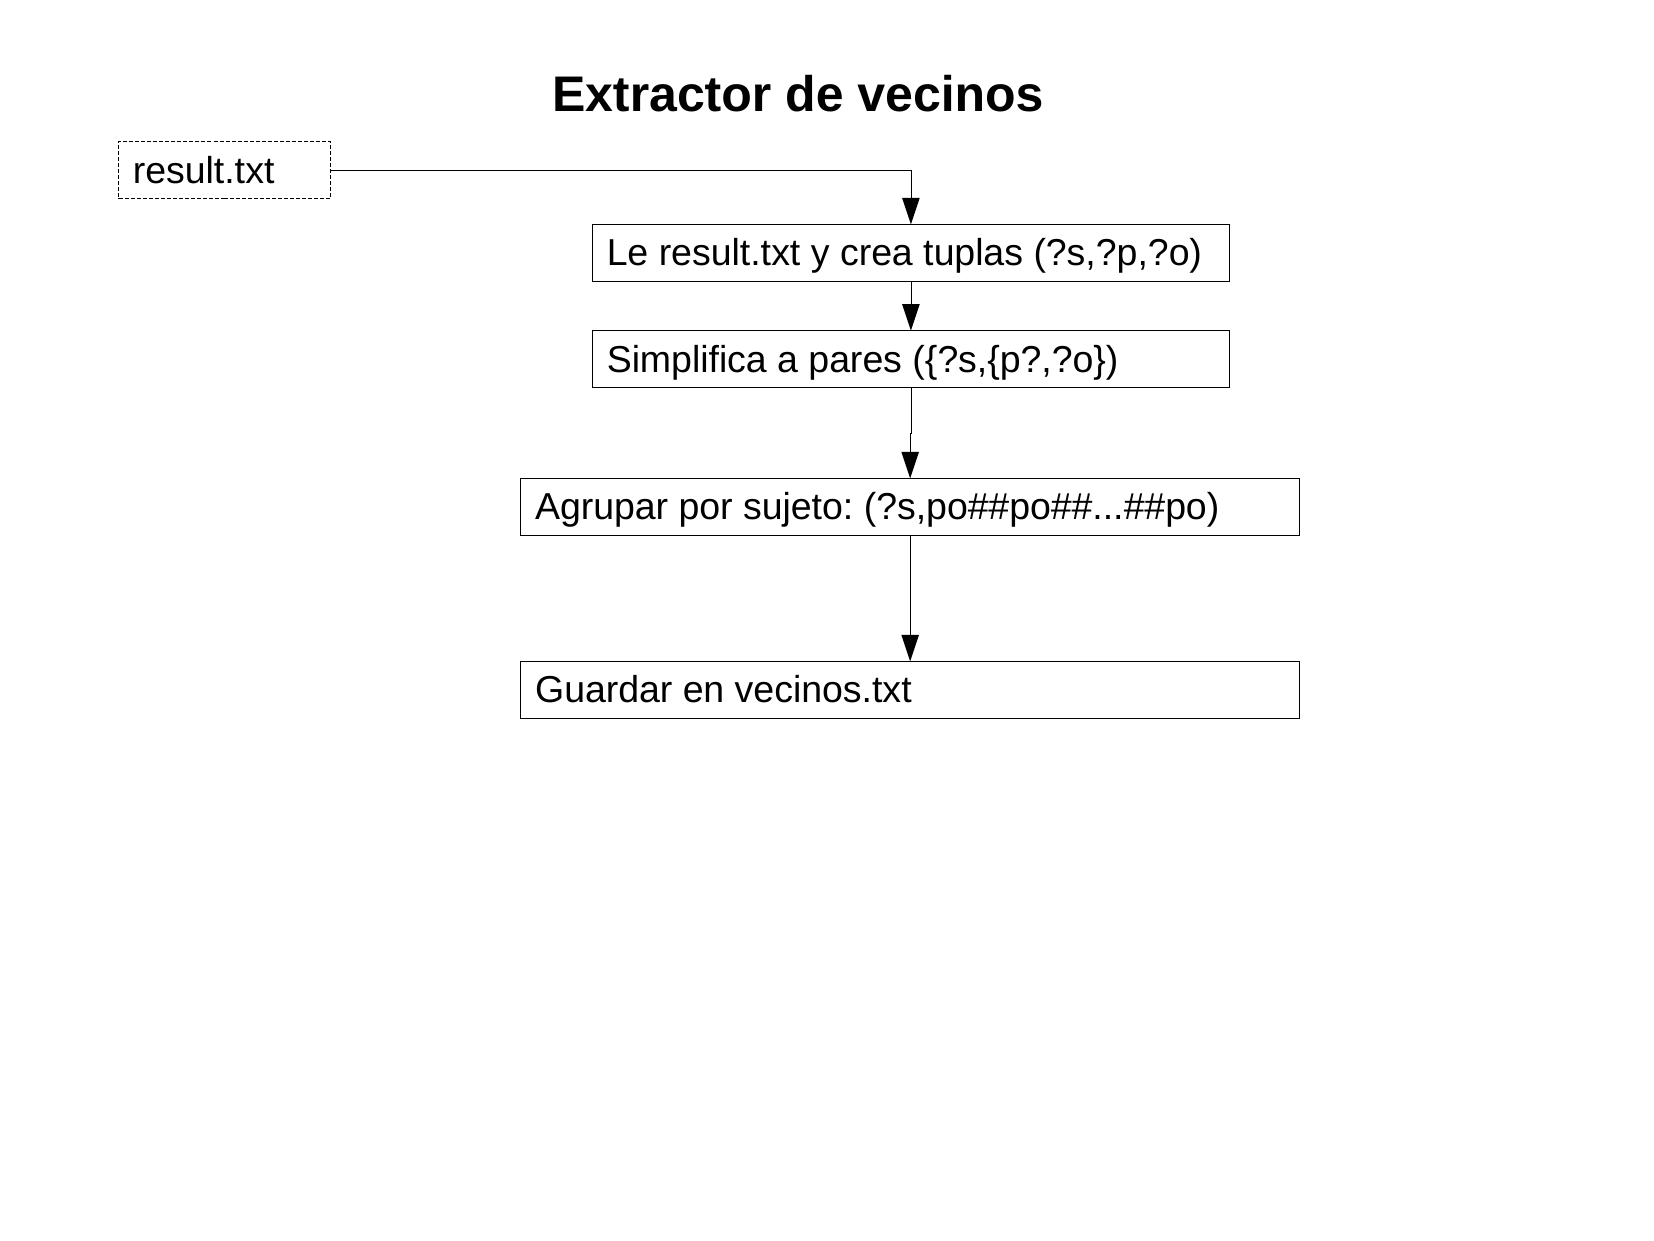

Extractor de vecinos
result.txt
Le result.txt y crea tuplas (?s,?p,?o)
Simplifica a pares ({?s,{p?,?o})
Agrupar por sujeto: (?s,po##po##...##po)
Guardar en vecinos.txt